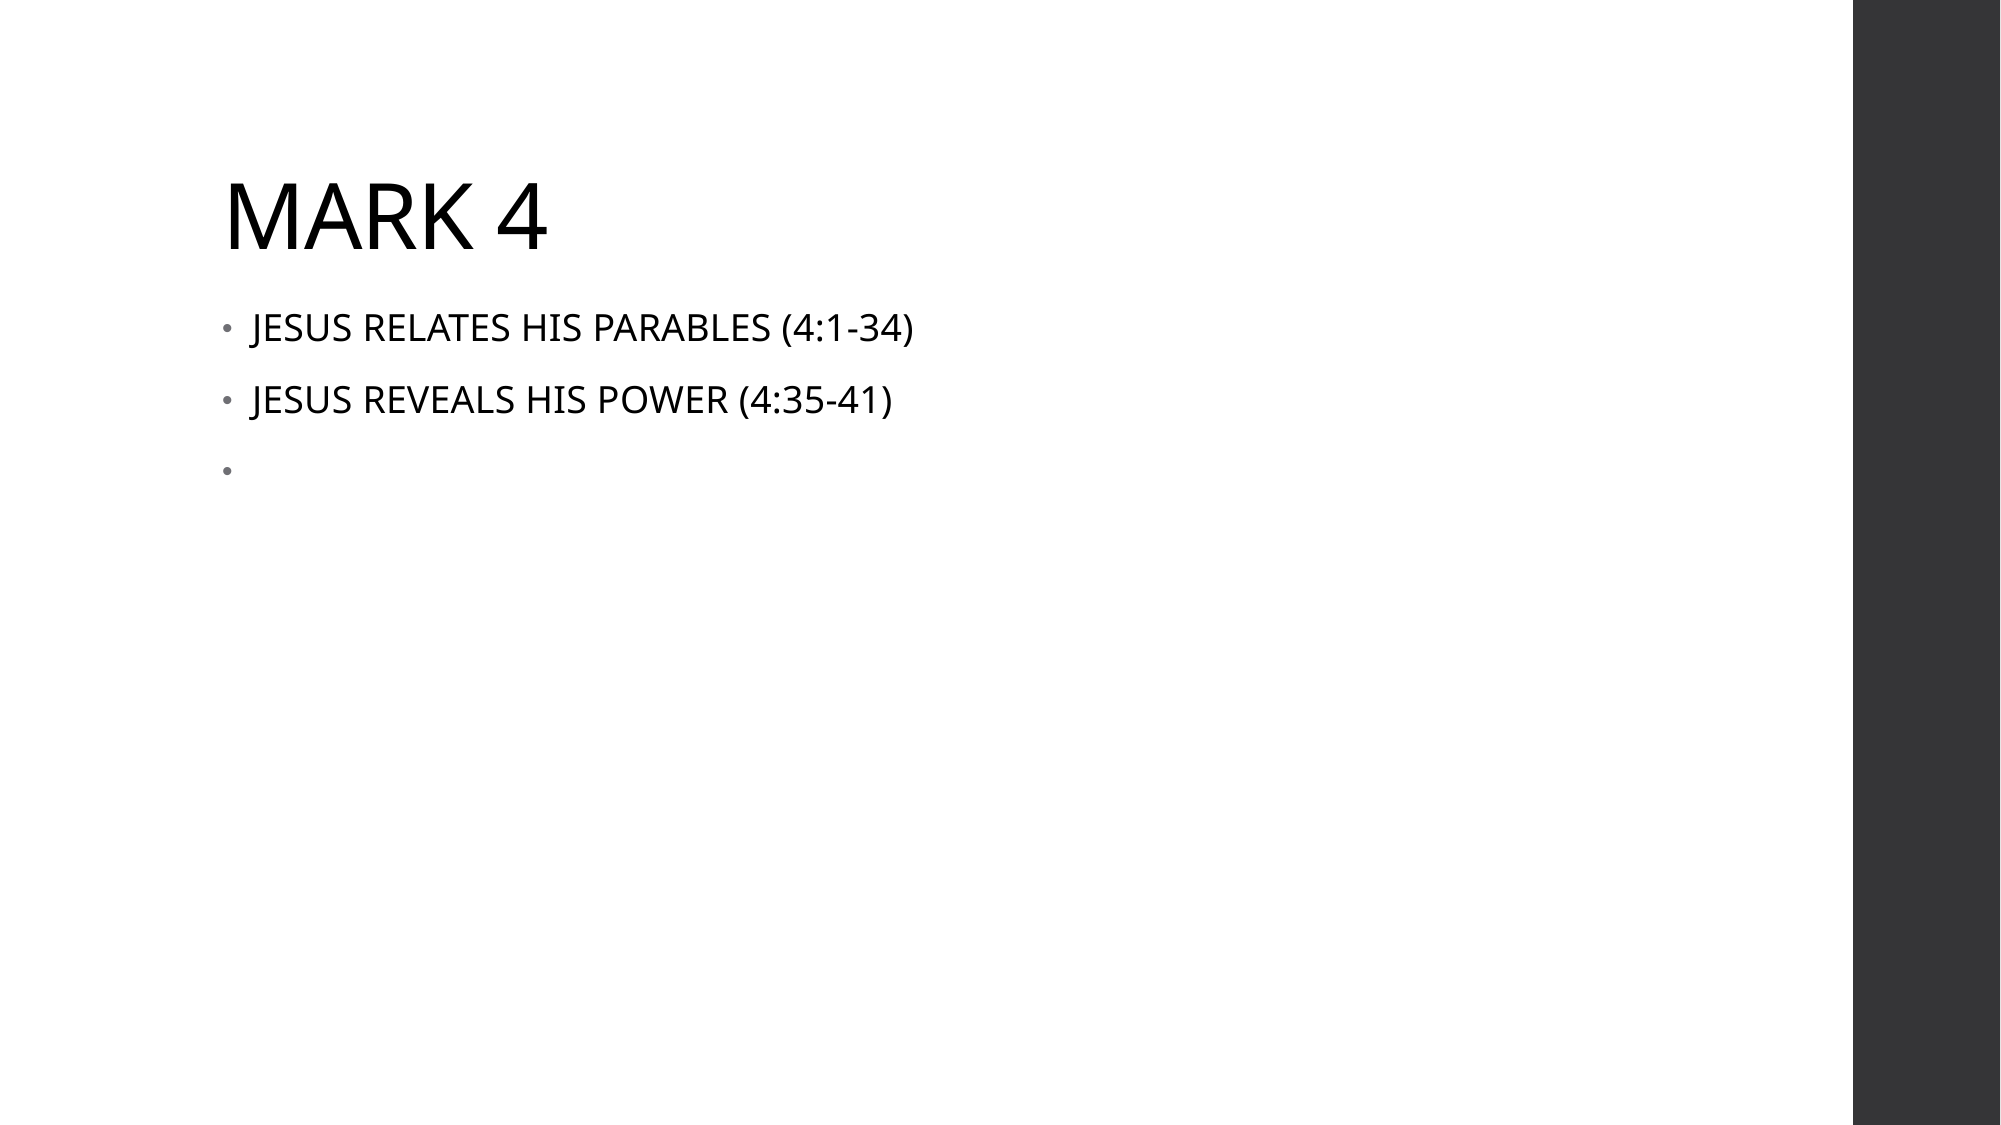

# MARK 4
JESUS RELATES HIS PARABLES (4:1-34)
JESUS REVEALS HIS POWER (4:35-41)